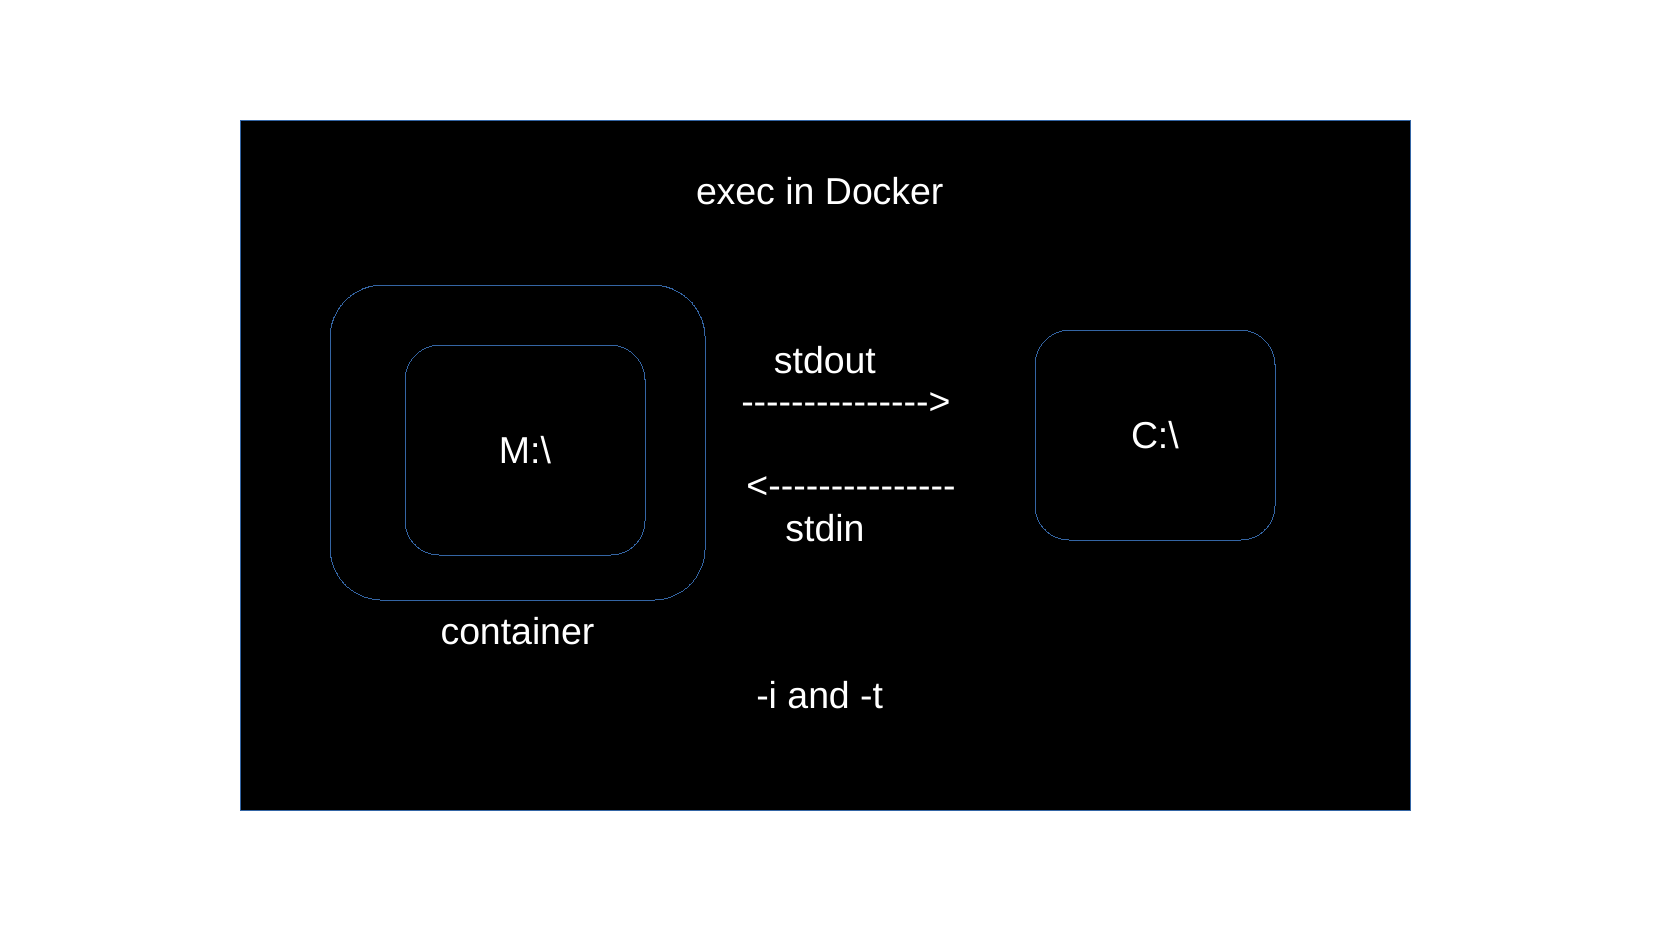

exec in Docker
stdout
 --------------->
 <---------------
stdin
-i and -t
container
C:\
M:\